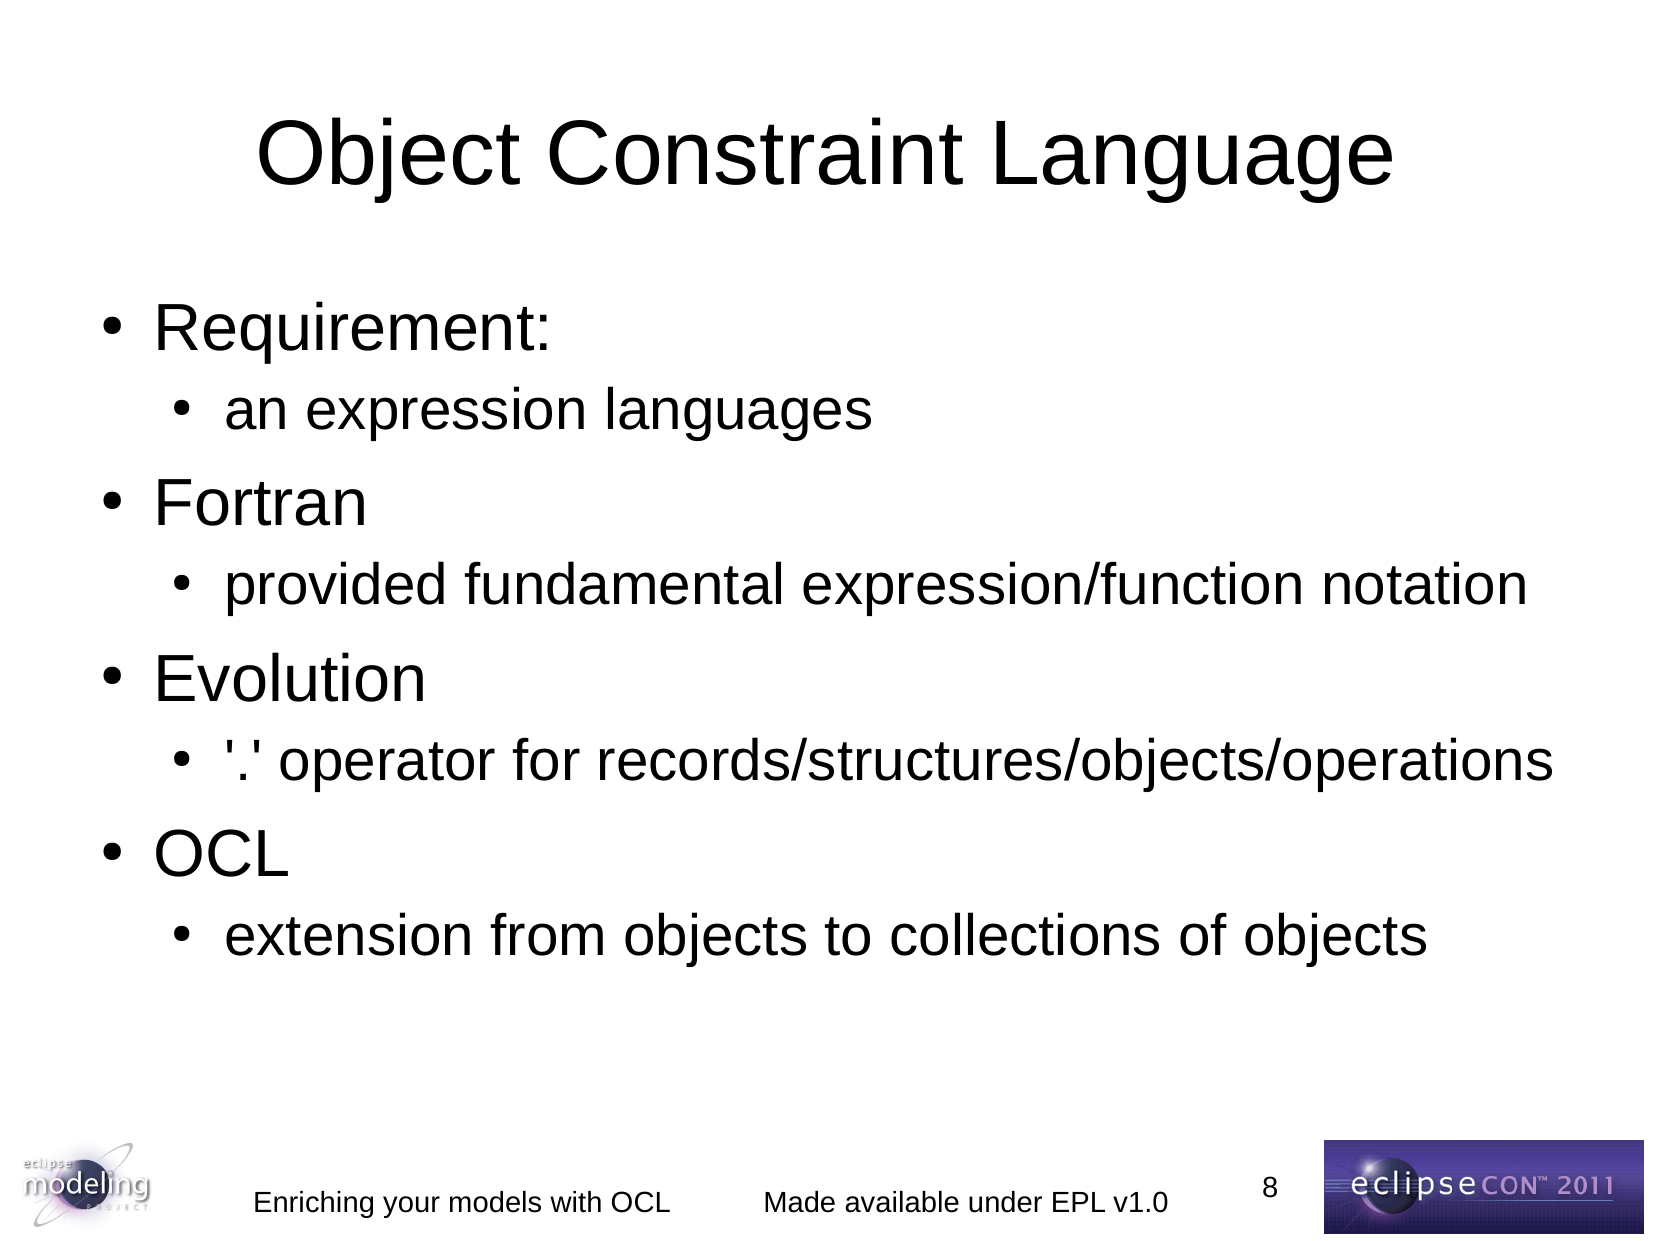

# Object Constraint Language
Requirement:
an expression languages
Fortran
provided fundamental expression/function notation
Evolution
'.' operator for records/structures/objects/operations
OCL
extension from objects to collections of objects
8
Enriching your models with OCL